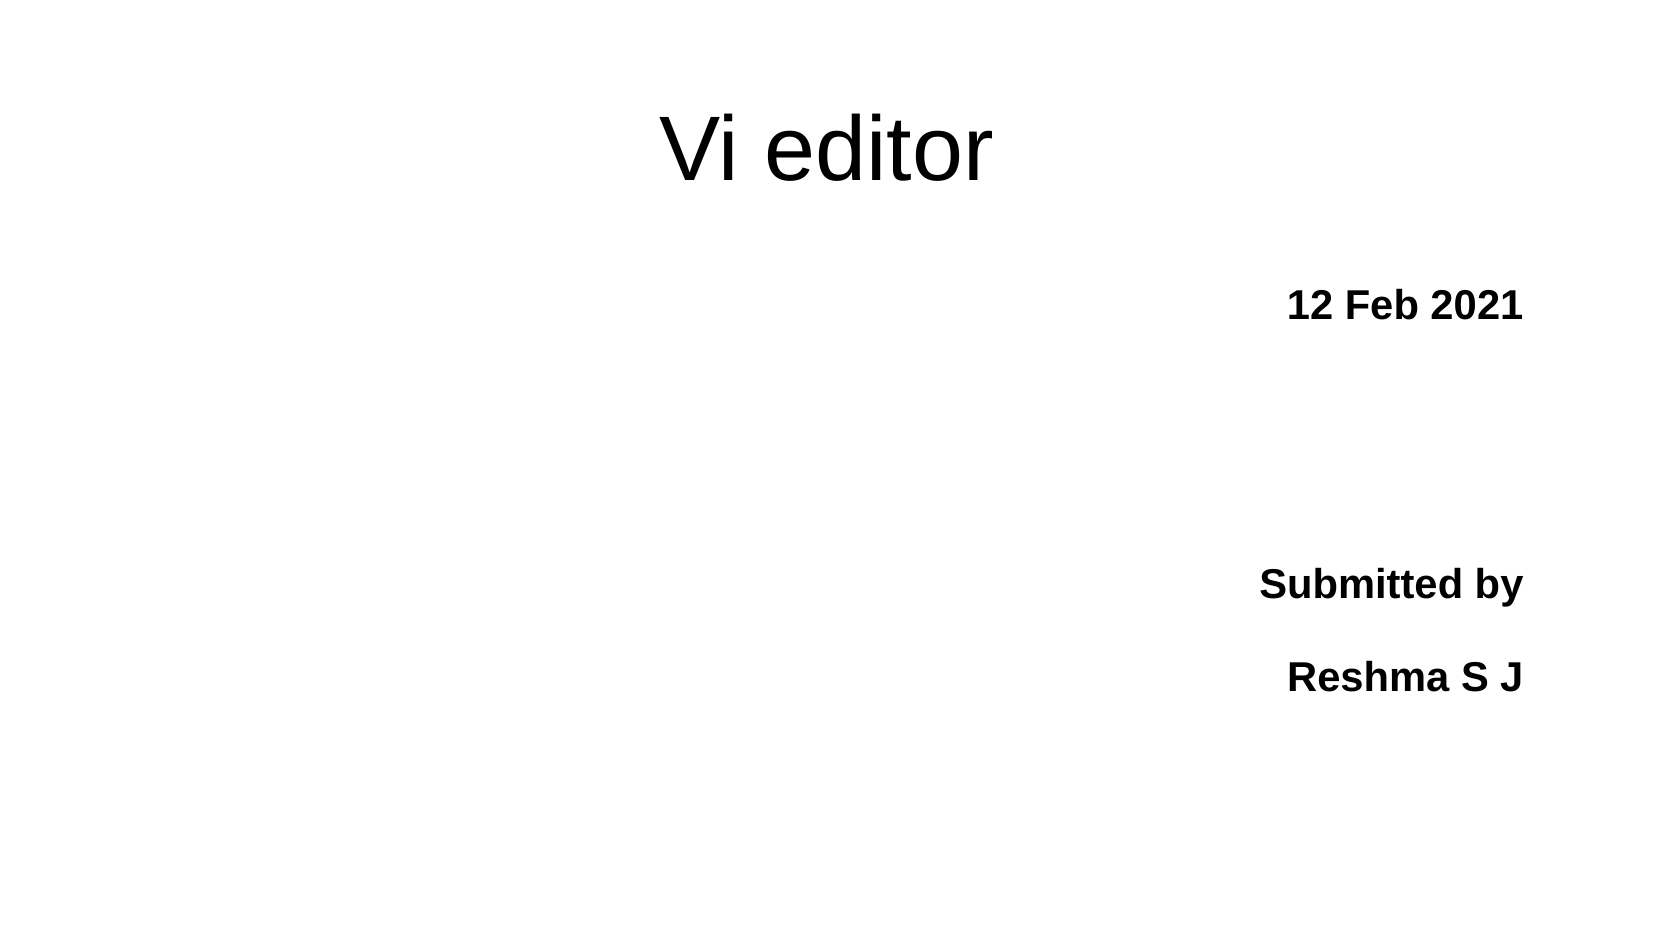

# Vi editor
12 Feb 2021
Submitted by
Reshma S J